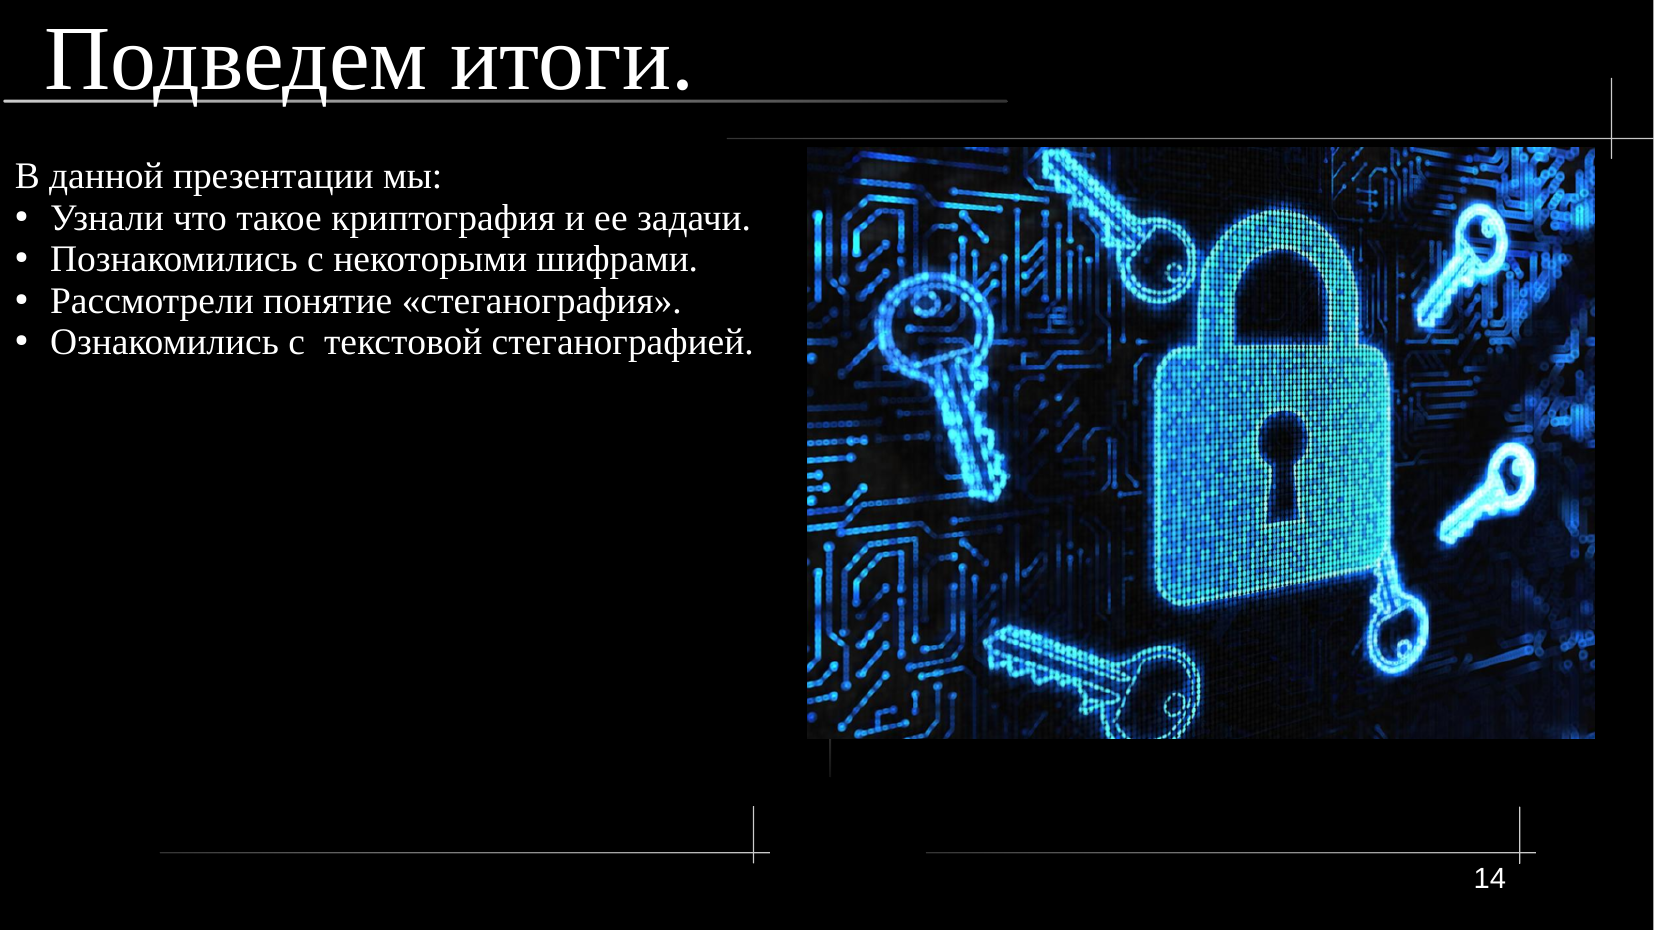

Подведем итоги.
В данной презентации мы:
Узнали что такое криптография и ее задачи.
Познакомились с некоторыми шифрами.
Рассмотрели понятие «стеганография».
Ознакомились с текстовой стеганографией.
14